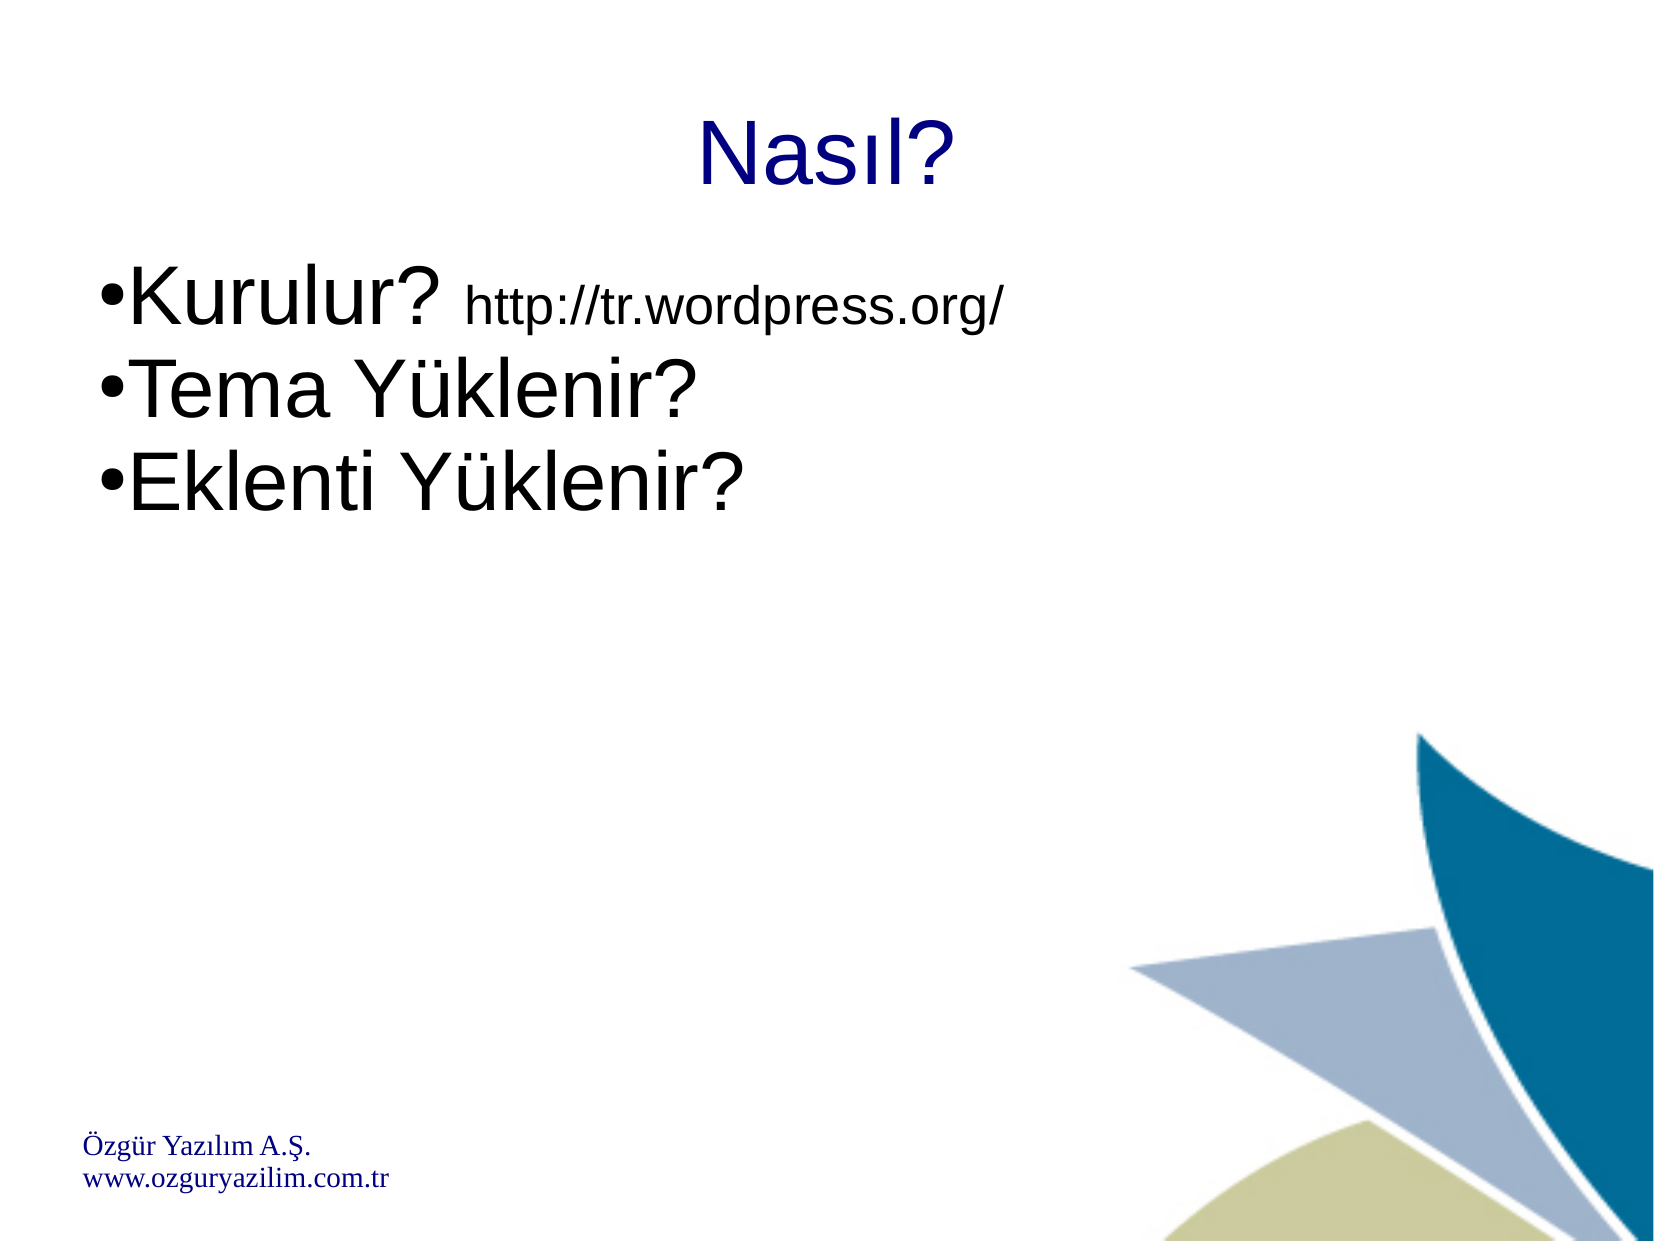

# Nasıl?
Kurulur? http://tr.wordpress.org/
Tema Yüklenir?
Eklenti Yüklenir?